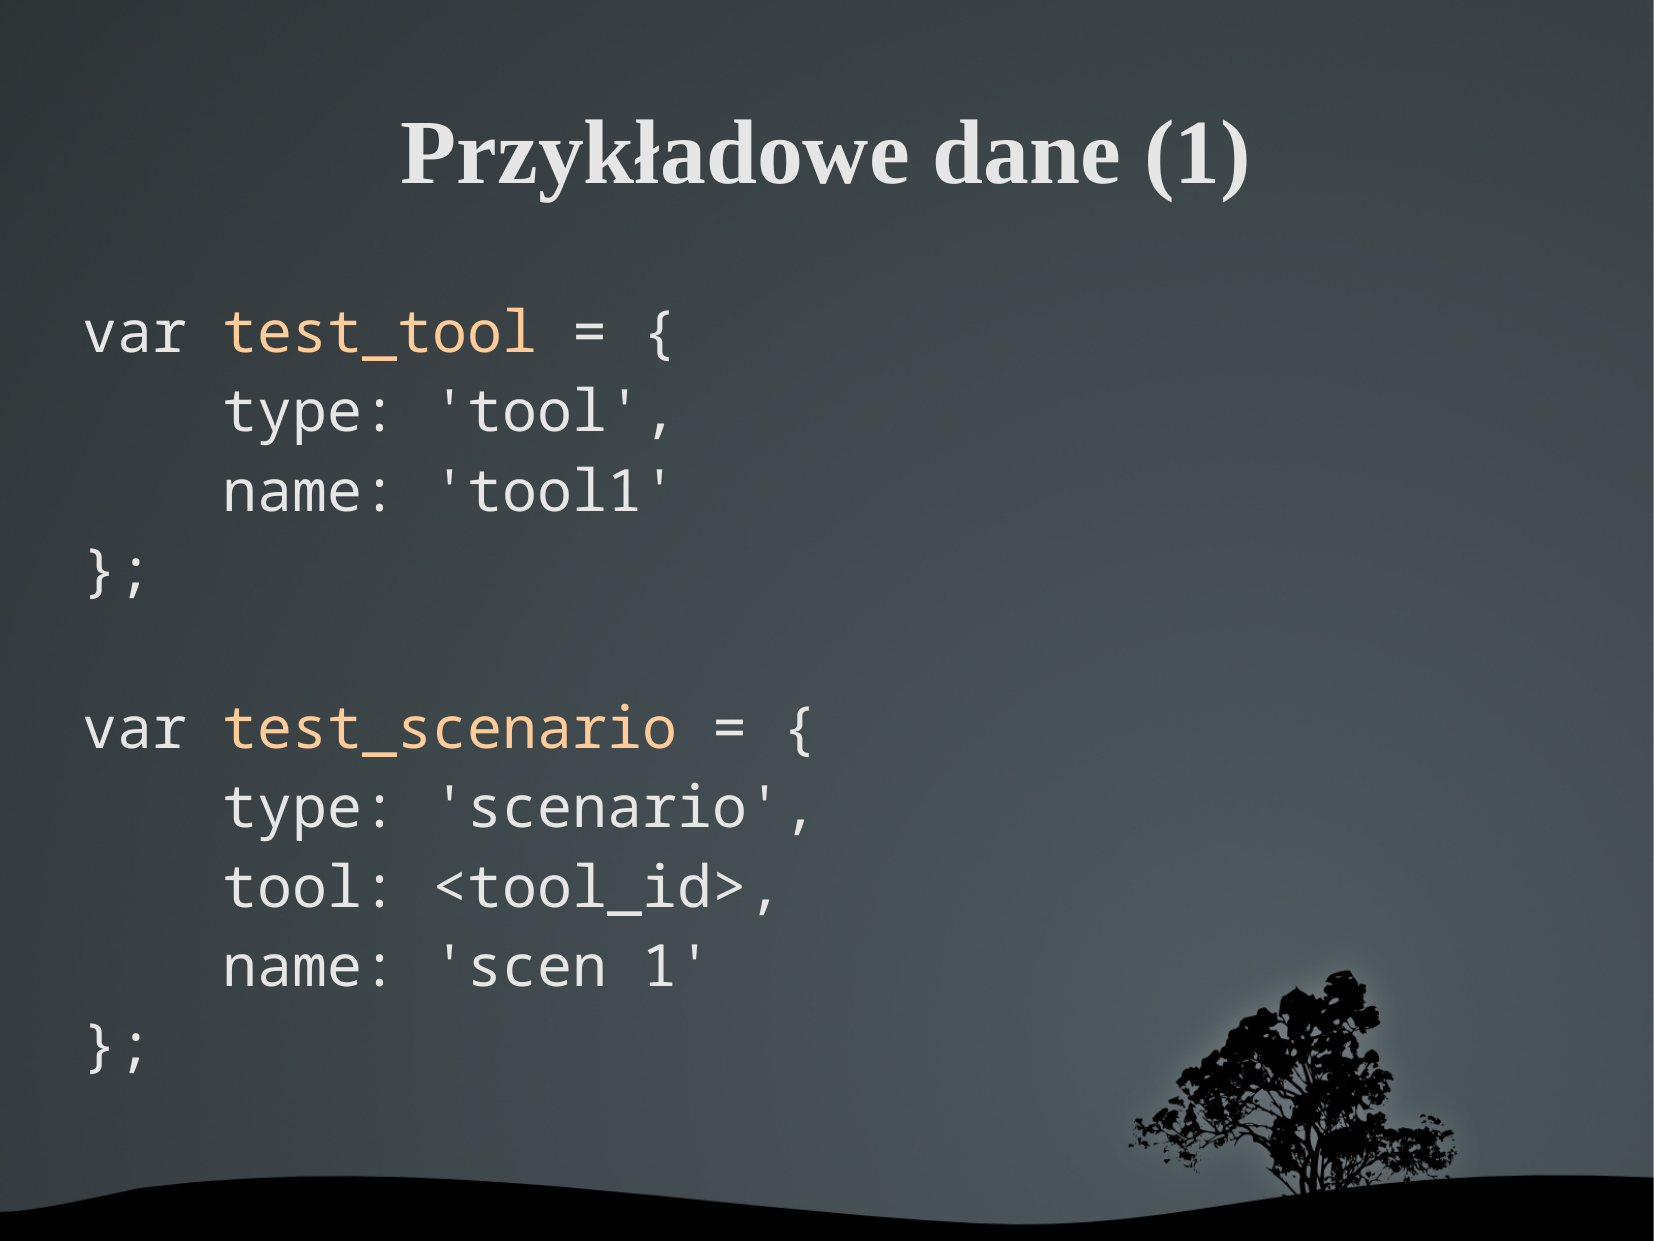

# Przykładowe dane (1)
var test_tool = {
 type: 'tool',
 name: 'tool1'
};
var test_scenario = {
 type: 'scenario',
 tool: <tool_id>,
 name: 'scen 1'
};